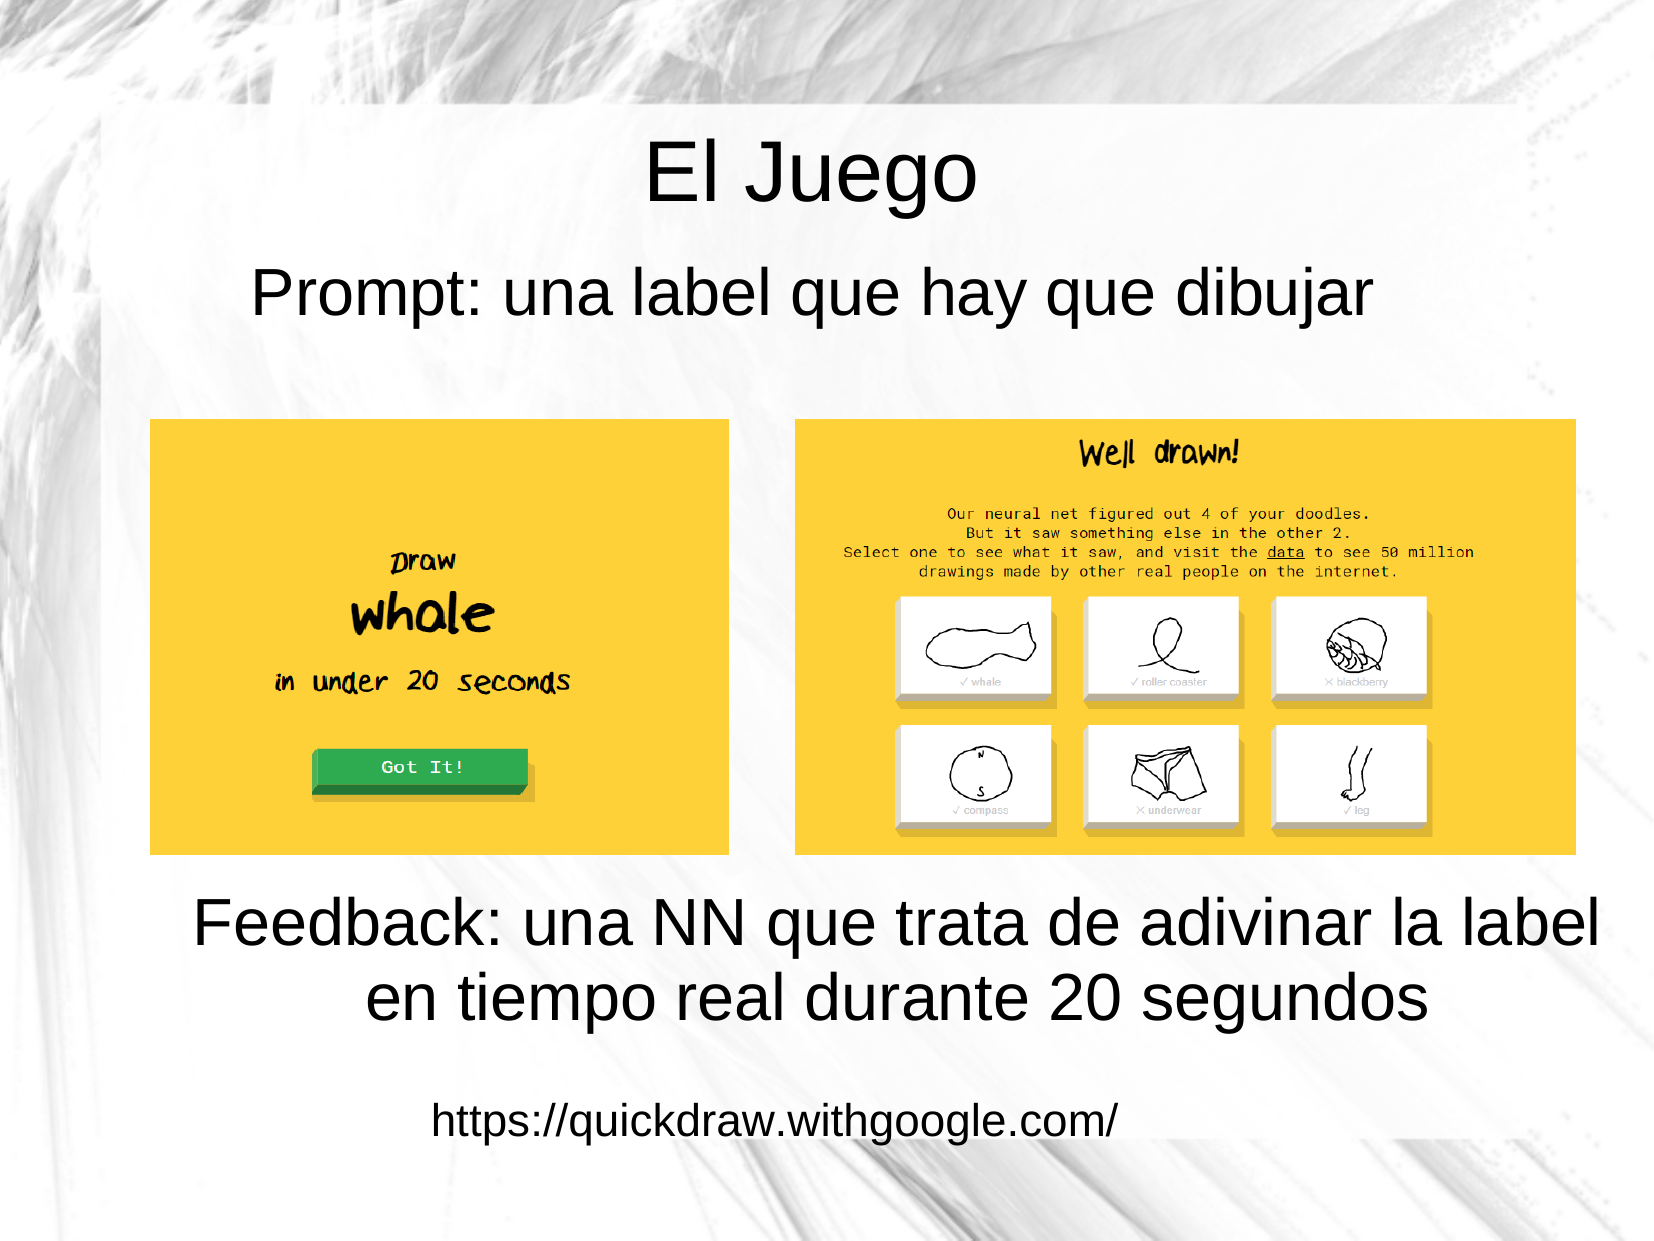

# El Juego
Prompt: una label que hay que dibujar
Feedback: una NN que trata de adivinar la label en tiempo real durante 20 segundos
https://quickdraw.withgoogle.com/